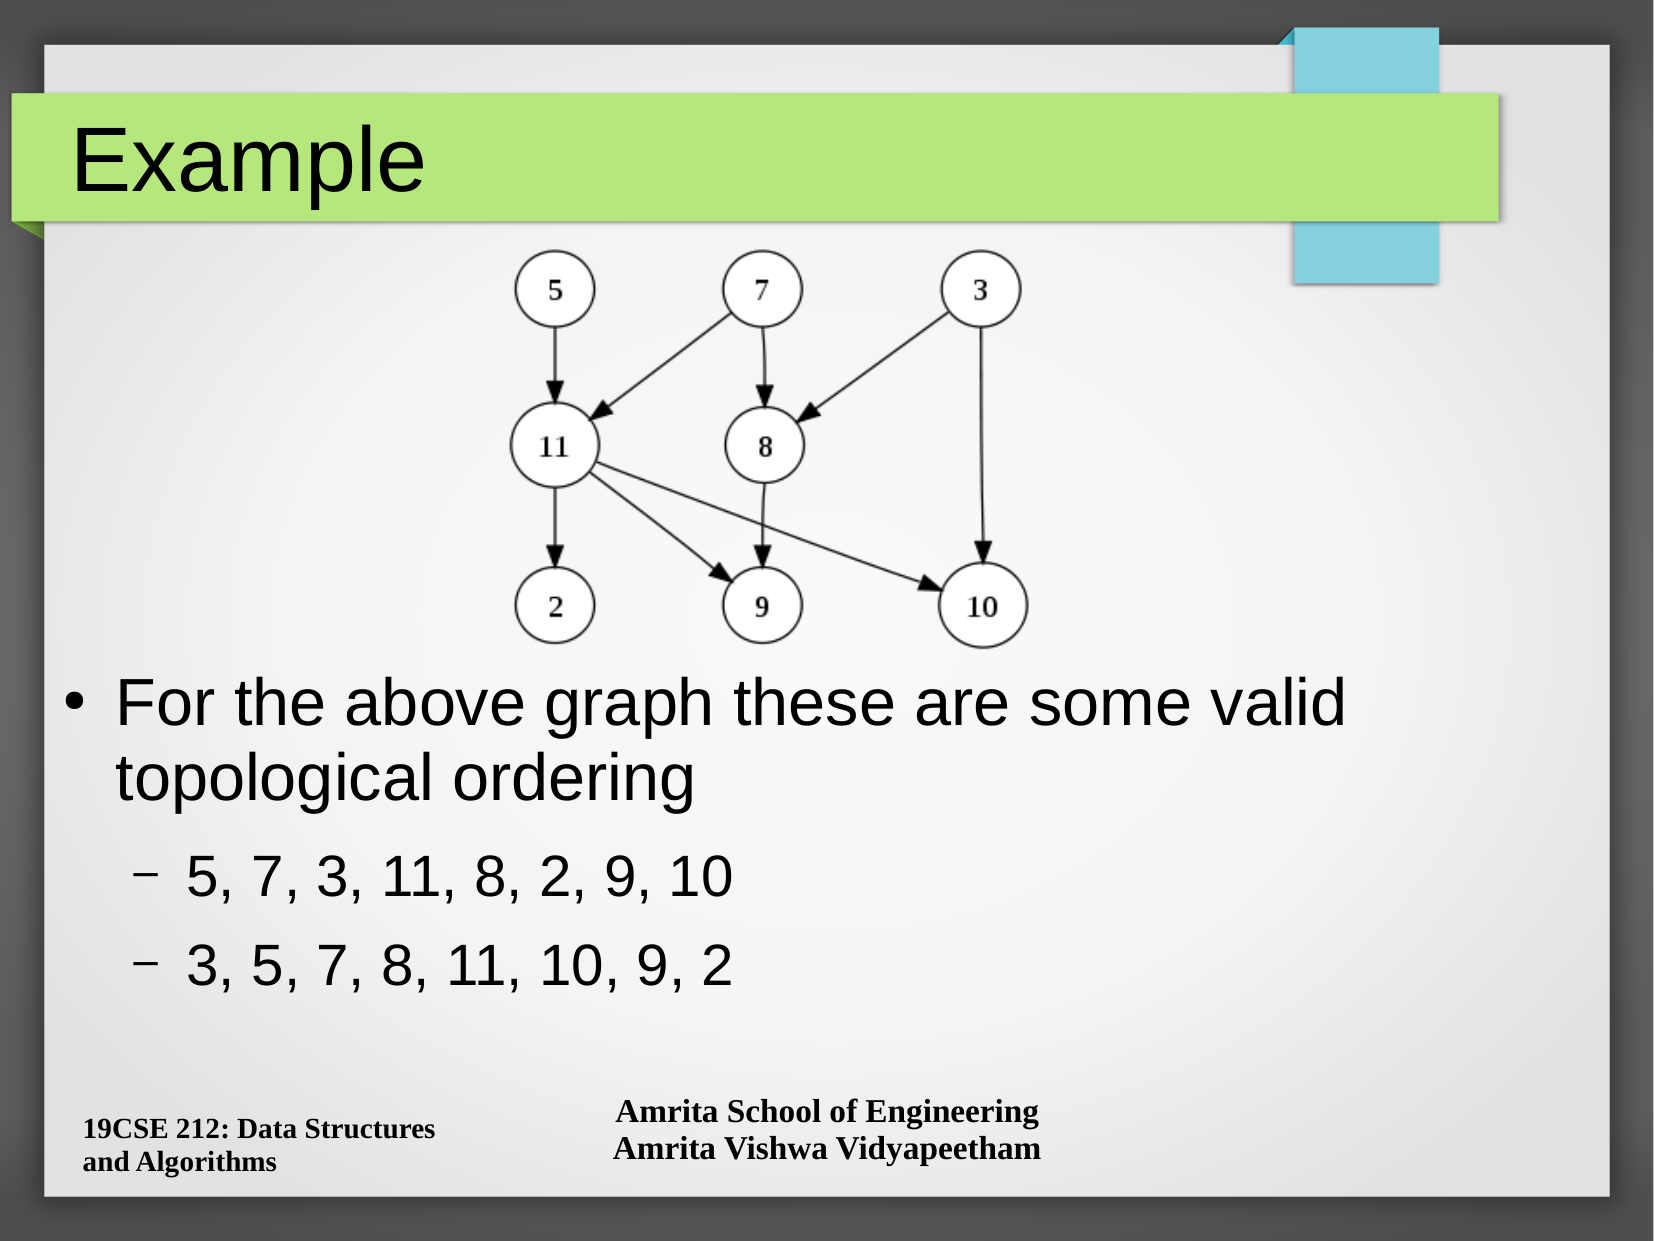

# Example
For the above graph these are some valid topological ordering
5, 7, 3, 11, 8, 2, 9, 10
3, 5, 7, 8, 11, 10, 9, 2